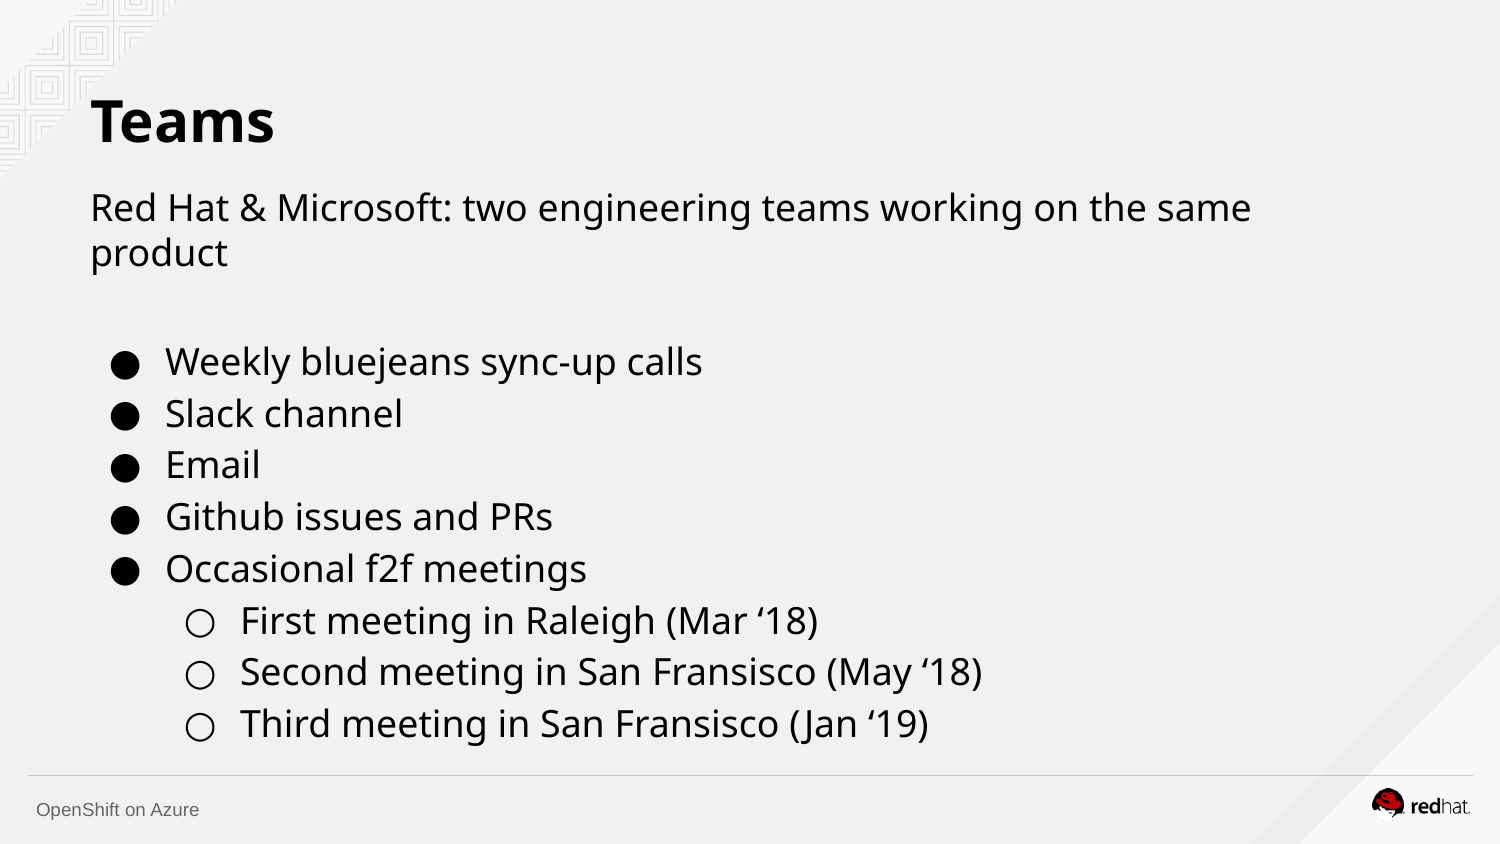

Teams
Red Hat & Microsoft: two engineering teams working on the same product
Weekly bluejeans sync-up calls
Slack channel
Email
Github issues and PRs
Occasional f2f meetings
First meeting in Raleigh (Mar ‘18)
Second meeting in San Fransisco (May ‘18)
Third meeting in San Fransisco (Jan ‘19)